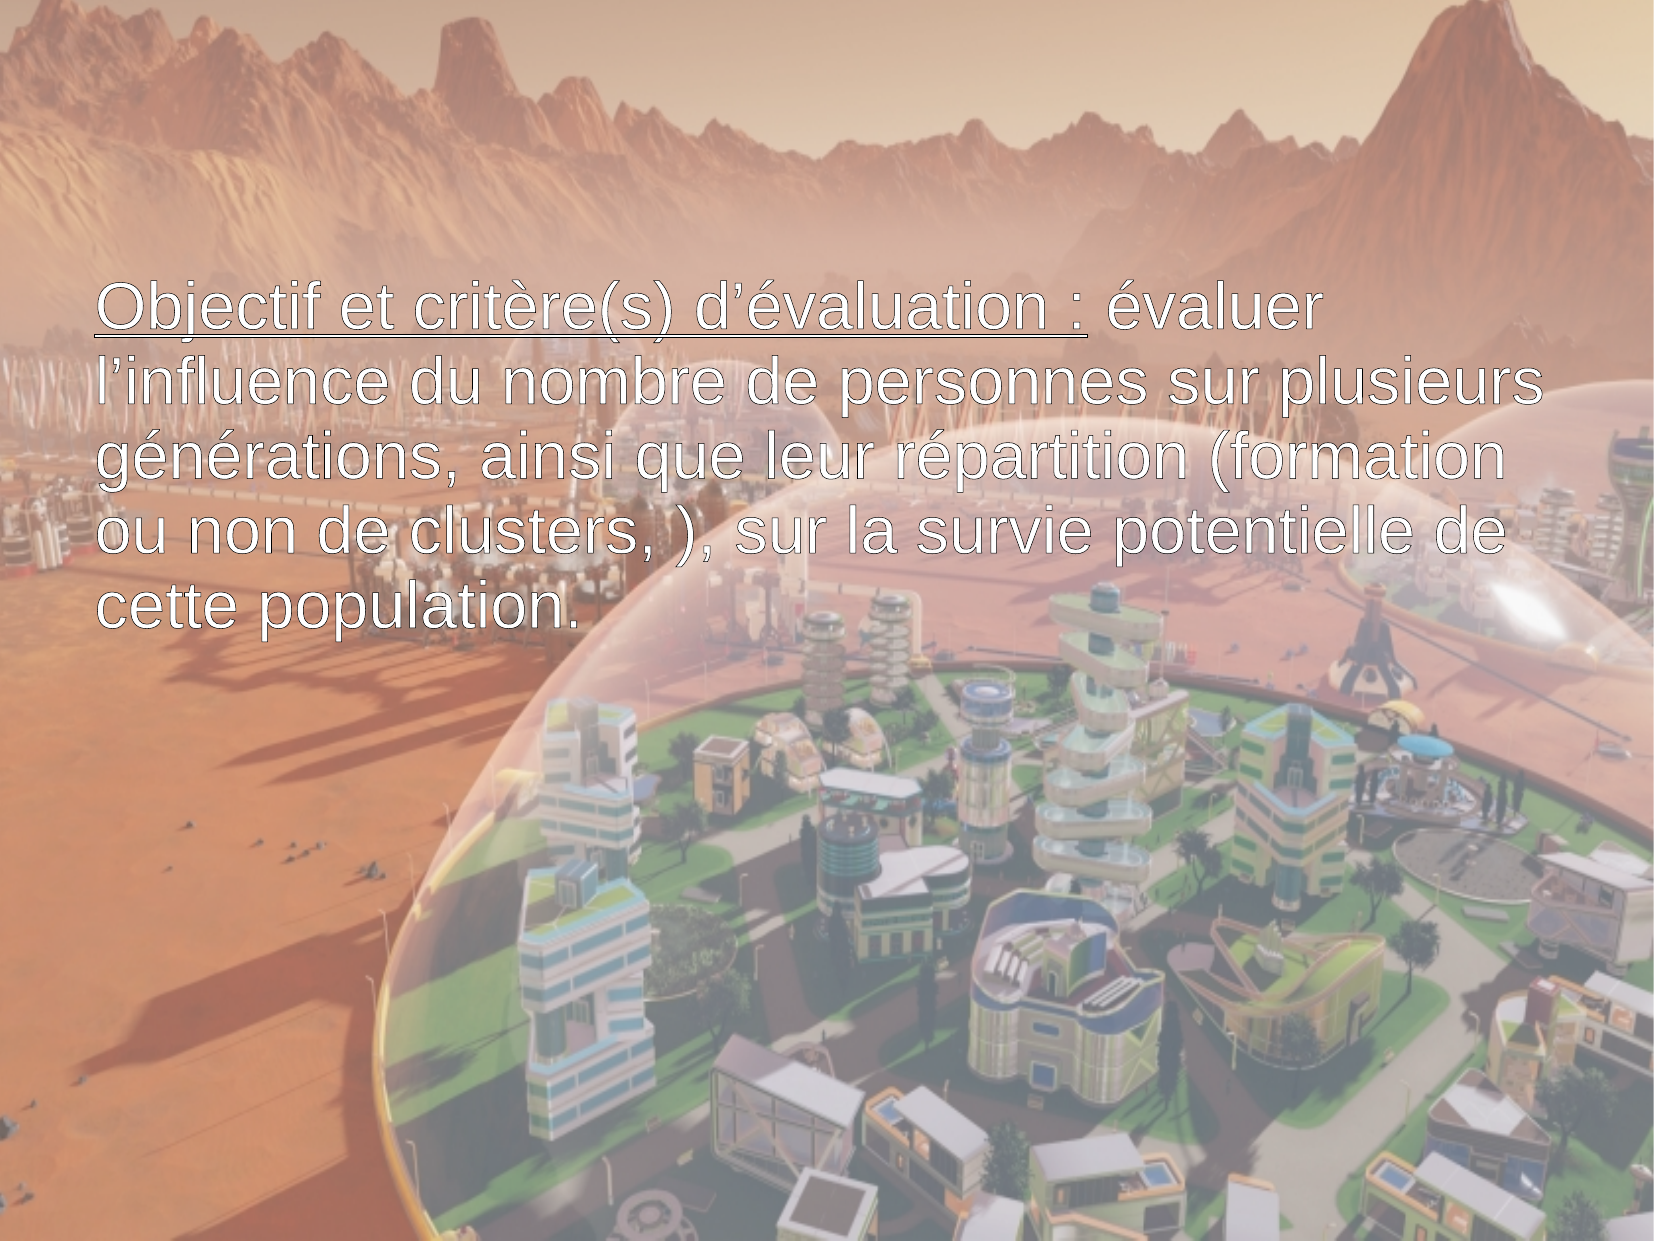

# Objectif et critère(s) d’évaluation : évaluer l’influence du nombre de personnes sur plusieurs générations, ainsi que leur répartition (formation ou non de clusters, ), sur la survie potentielle de cette population.